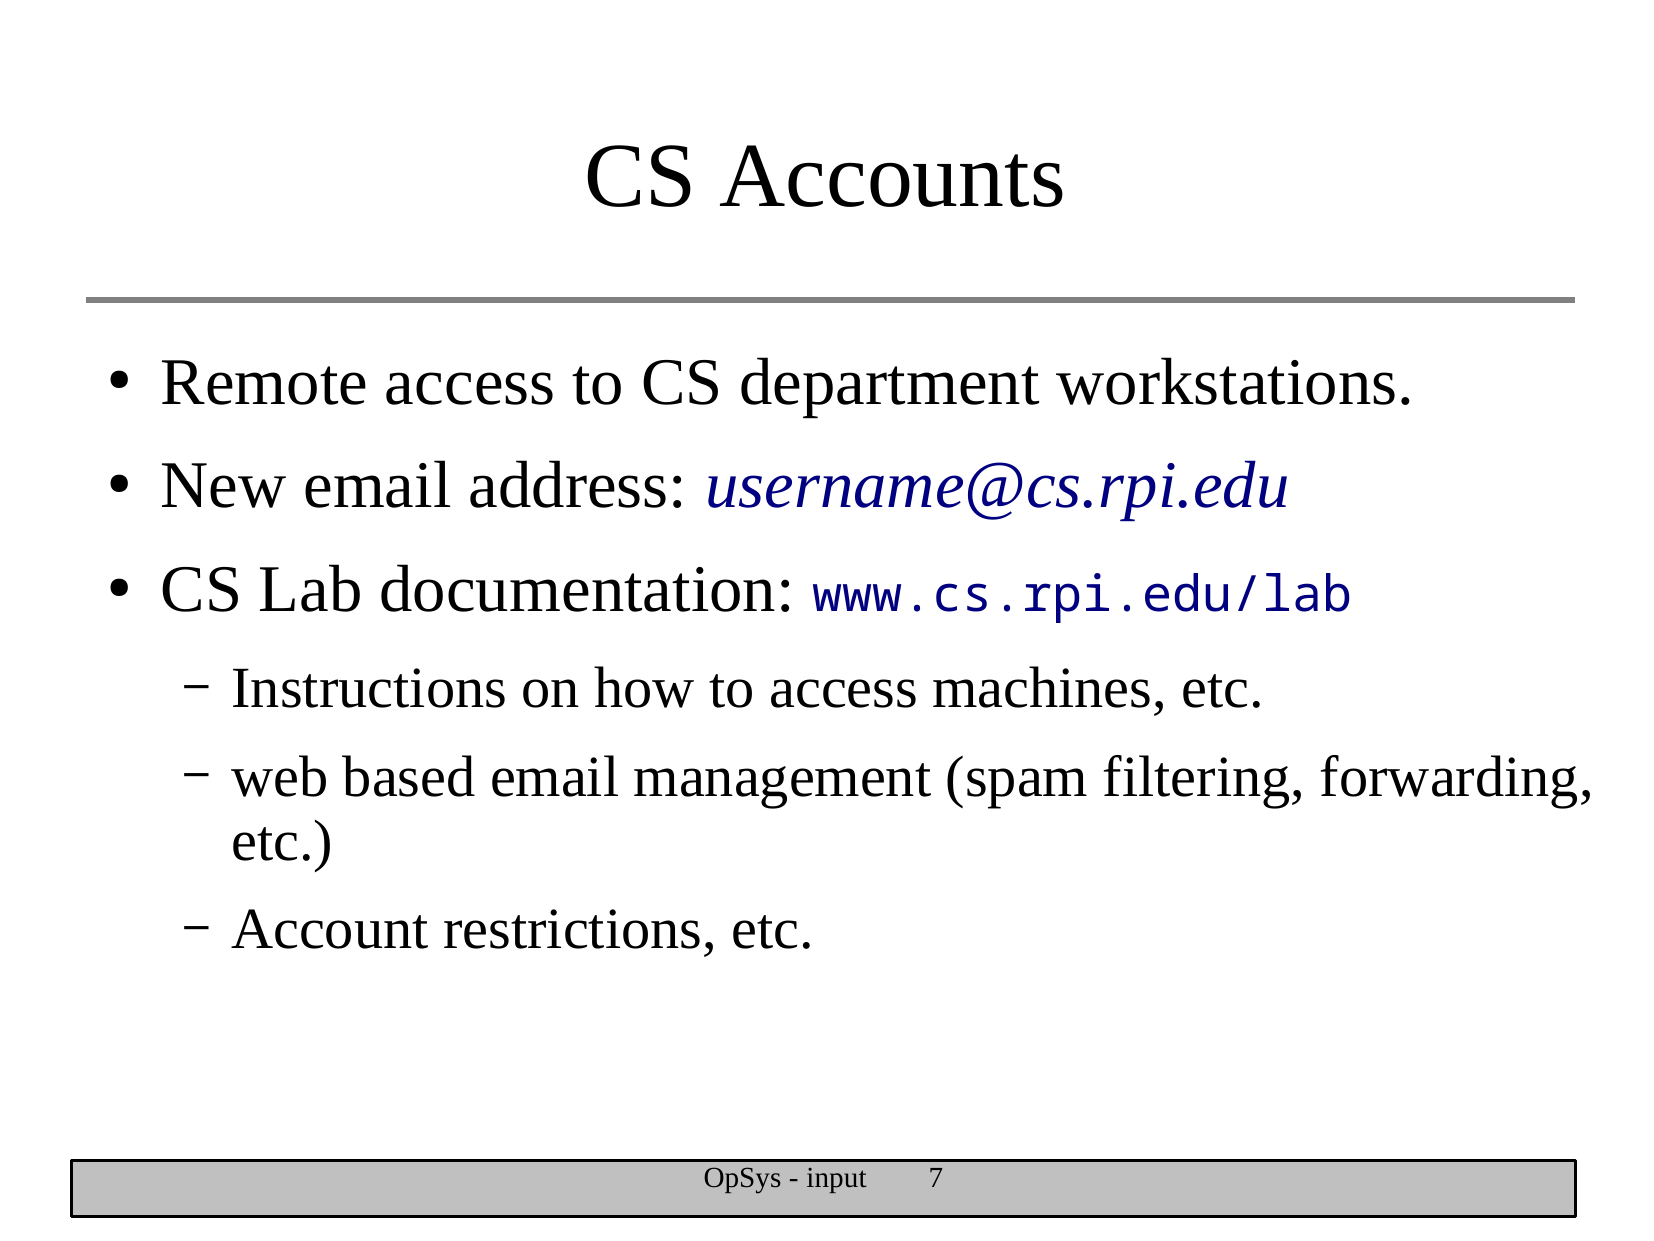

# CS Accounts
Remote access to CS department workstations.
New email address: username@cs.rpi.edu
CS Lab documentation: www.cs.rpi.edu/lab
Instructions on how to access machines, etc.
web based email management (spam filtering, forwarding, etc.)
Account restrictions, etc.